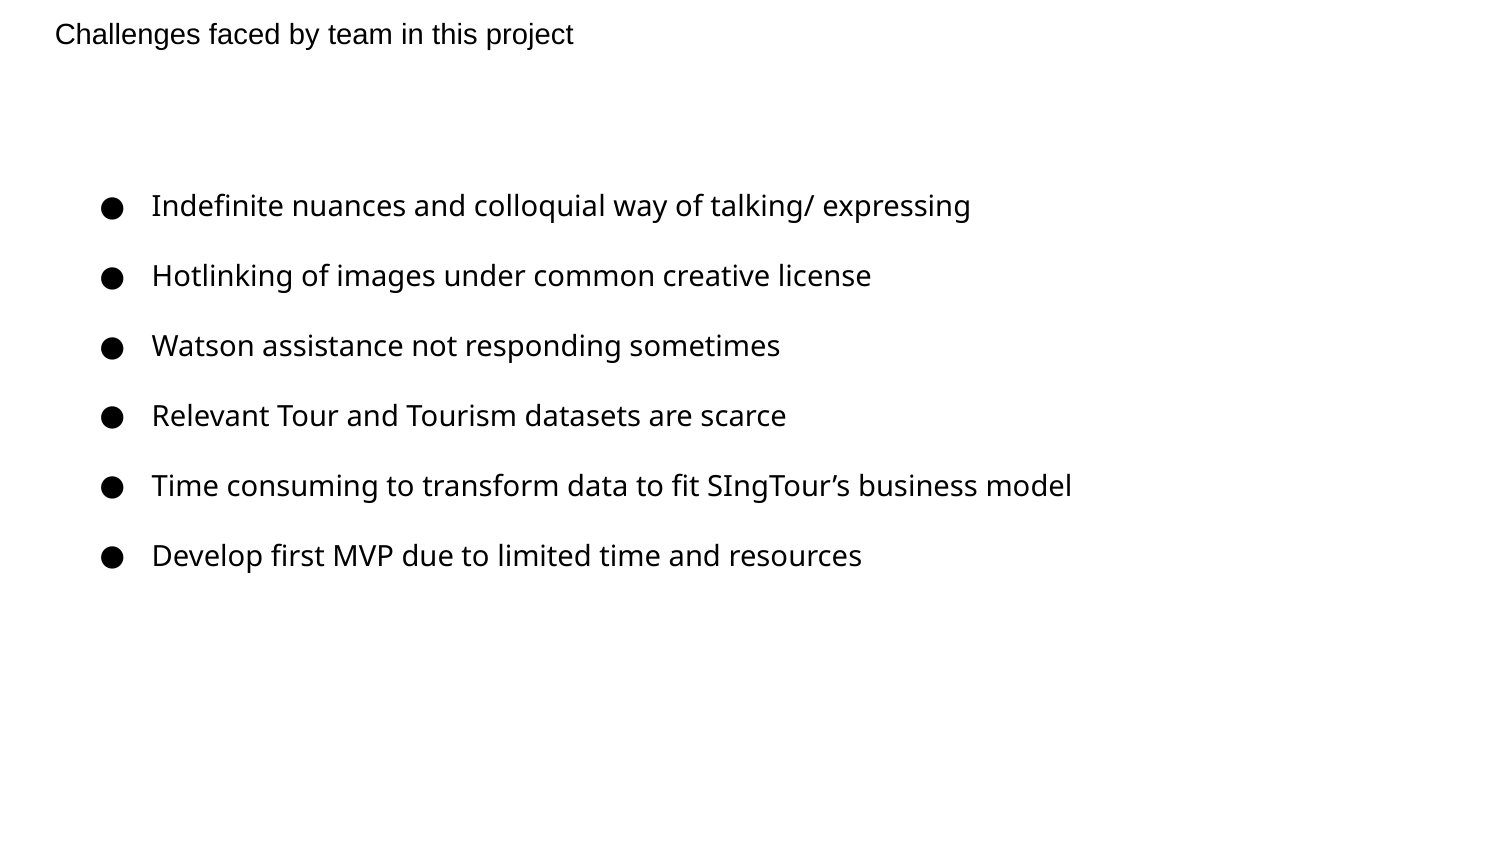

# Challenges faced by team in this project
Indefinite nuances and colloquial way of talking/ expressing
Hotlinking of images under common creative license
Watson assistance not responding sometimes
Relevant Tour and Tourism datasets are scarce
Time consuming to transform data to fit SIngTour’s business model
Develop first MVP due to limited time and resources